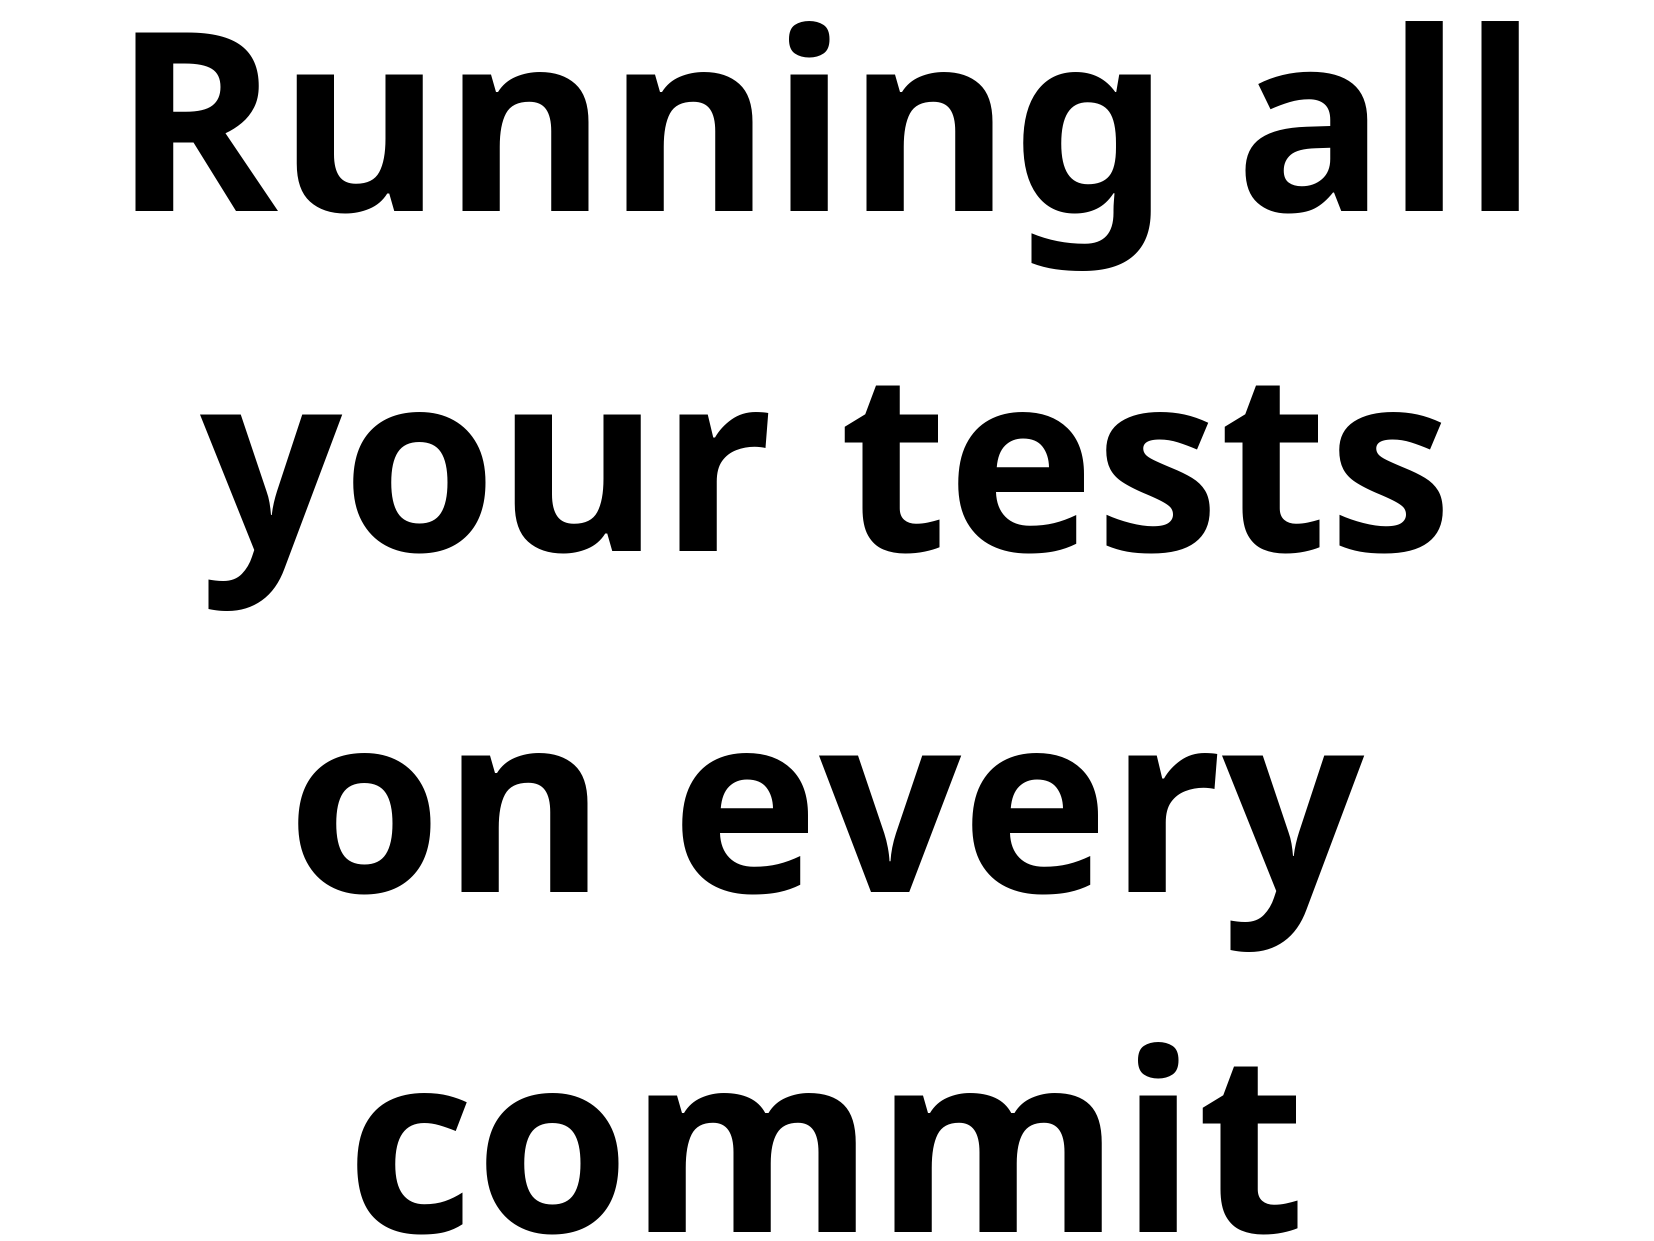

# Running all your tests on every commit